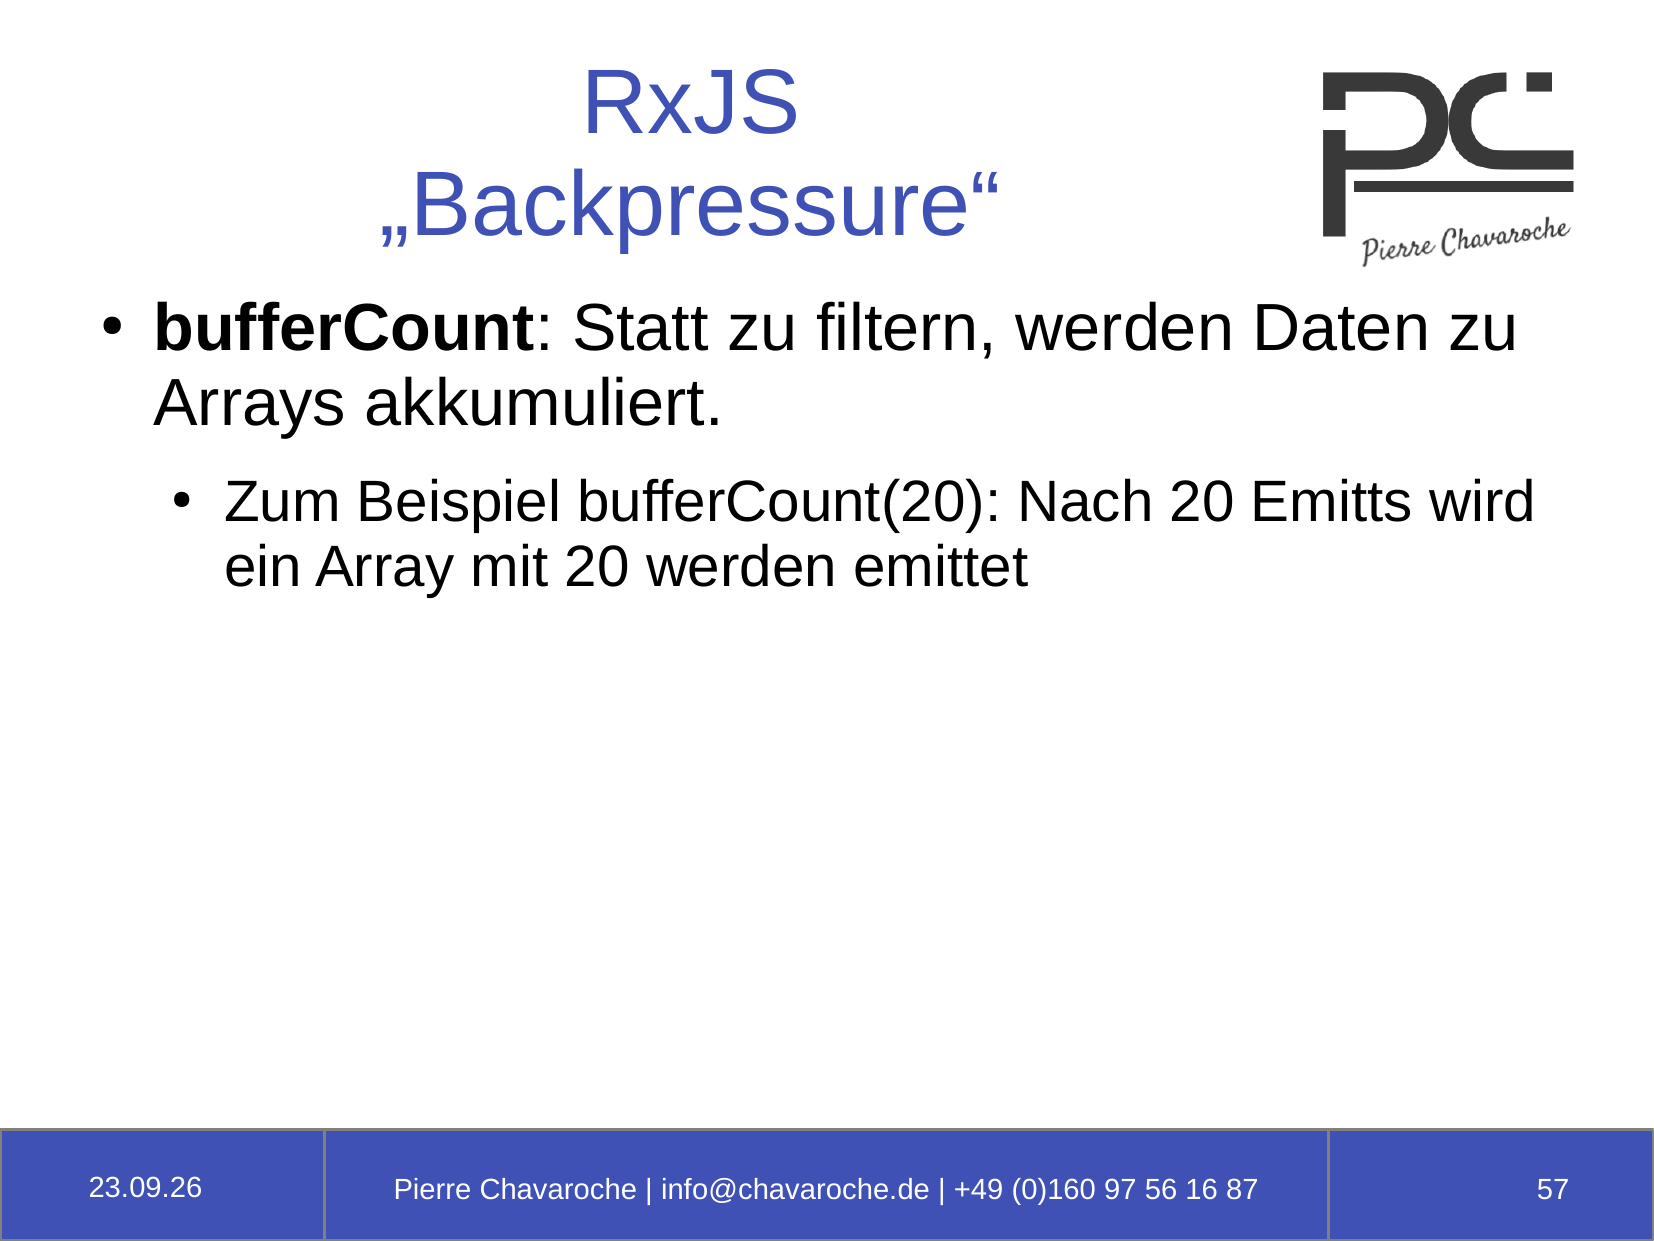

# RxJS „Backpressure“
bufferCount: Statt zu filtern, werden Daten zu Arrays akkumuliert.
Zum Beispiel bufferCount(20): Nach 20 Emitts wird ein Array mit 20 werden emittet
Pierre Chavaroche | info@chavaroche.de | +49 (0)160 97 56 16 87
57